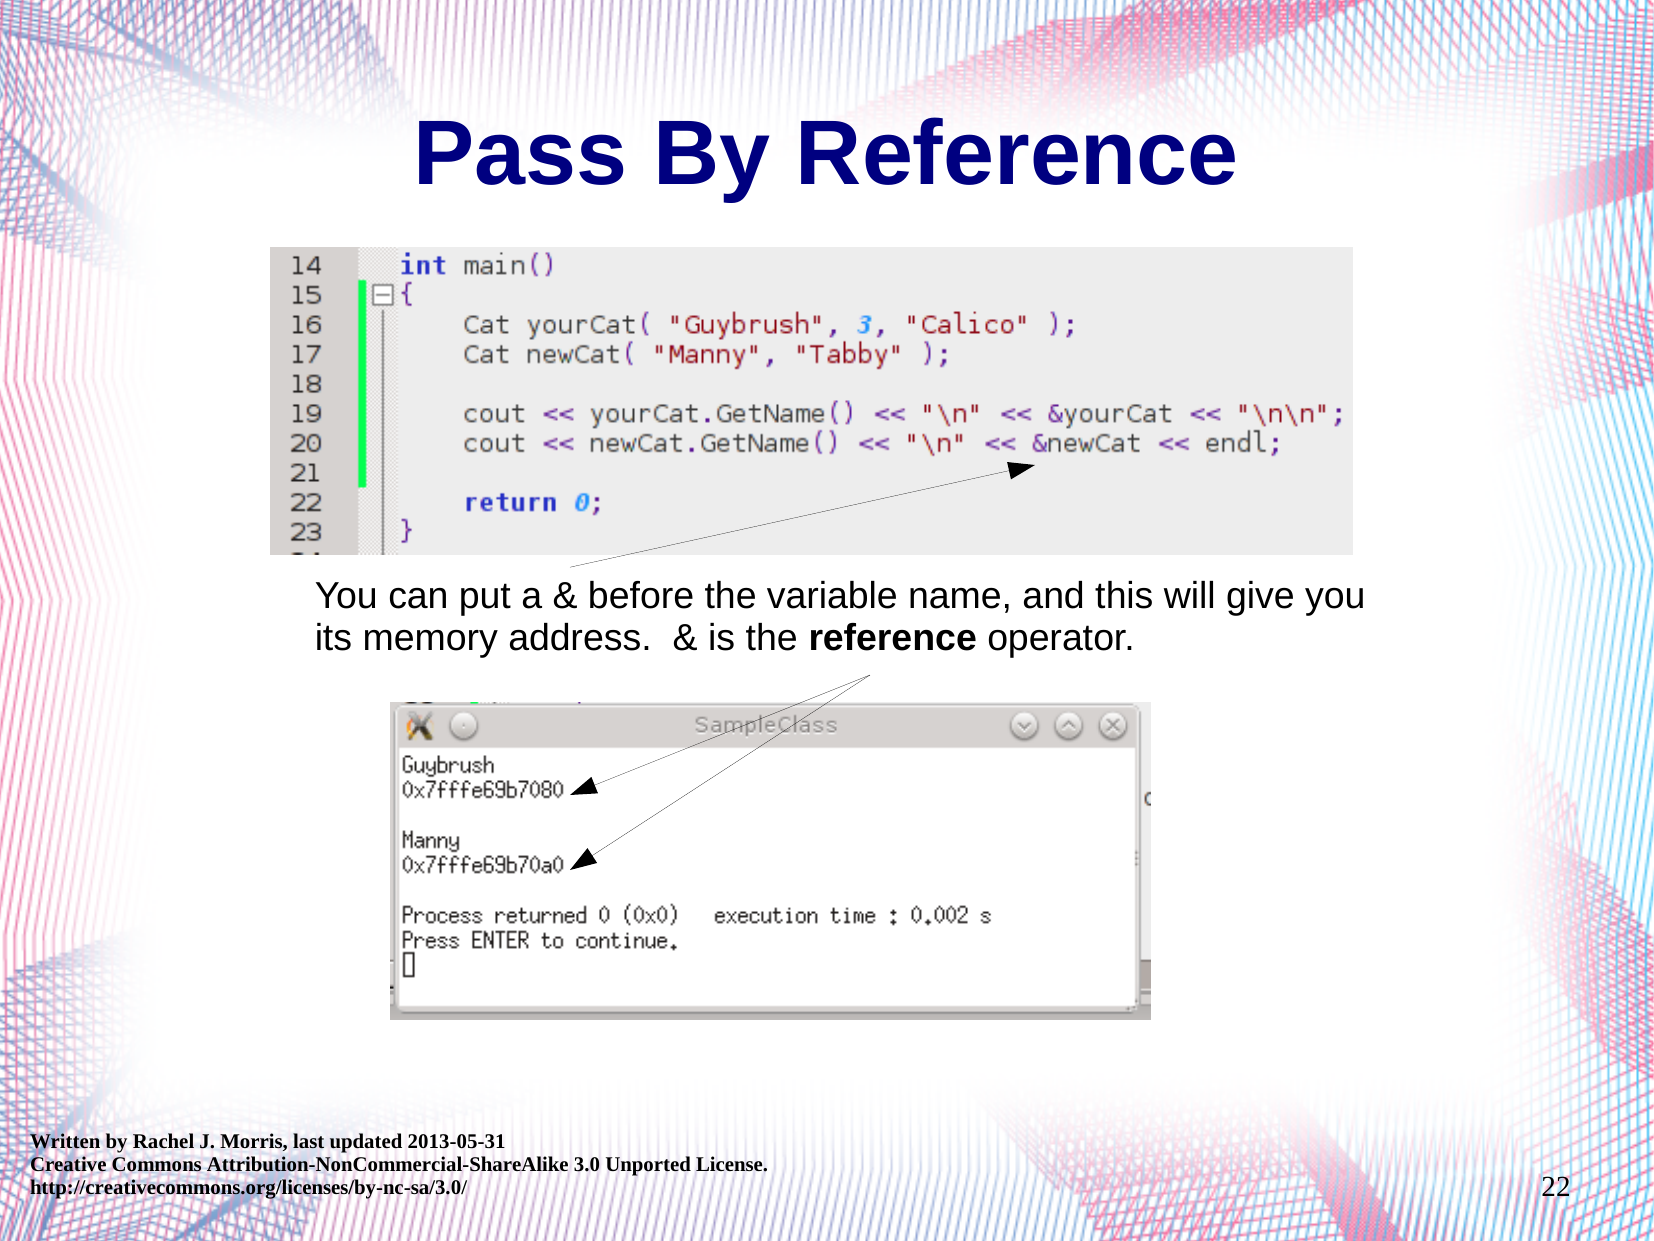

# Pass By Reference
You can put a & before the variable name, and this will give you its memory address. & is the reference operator.
22